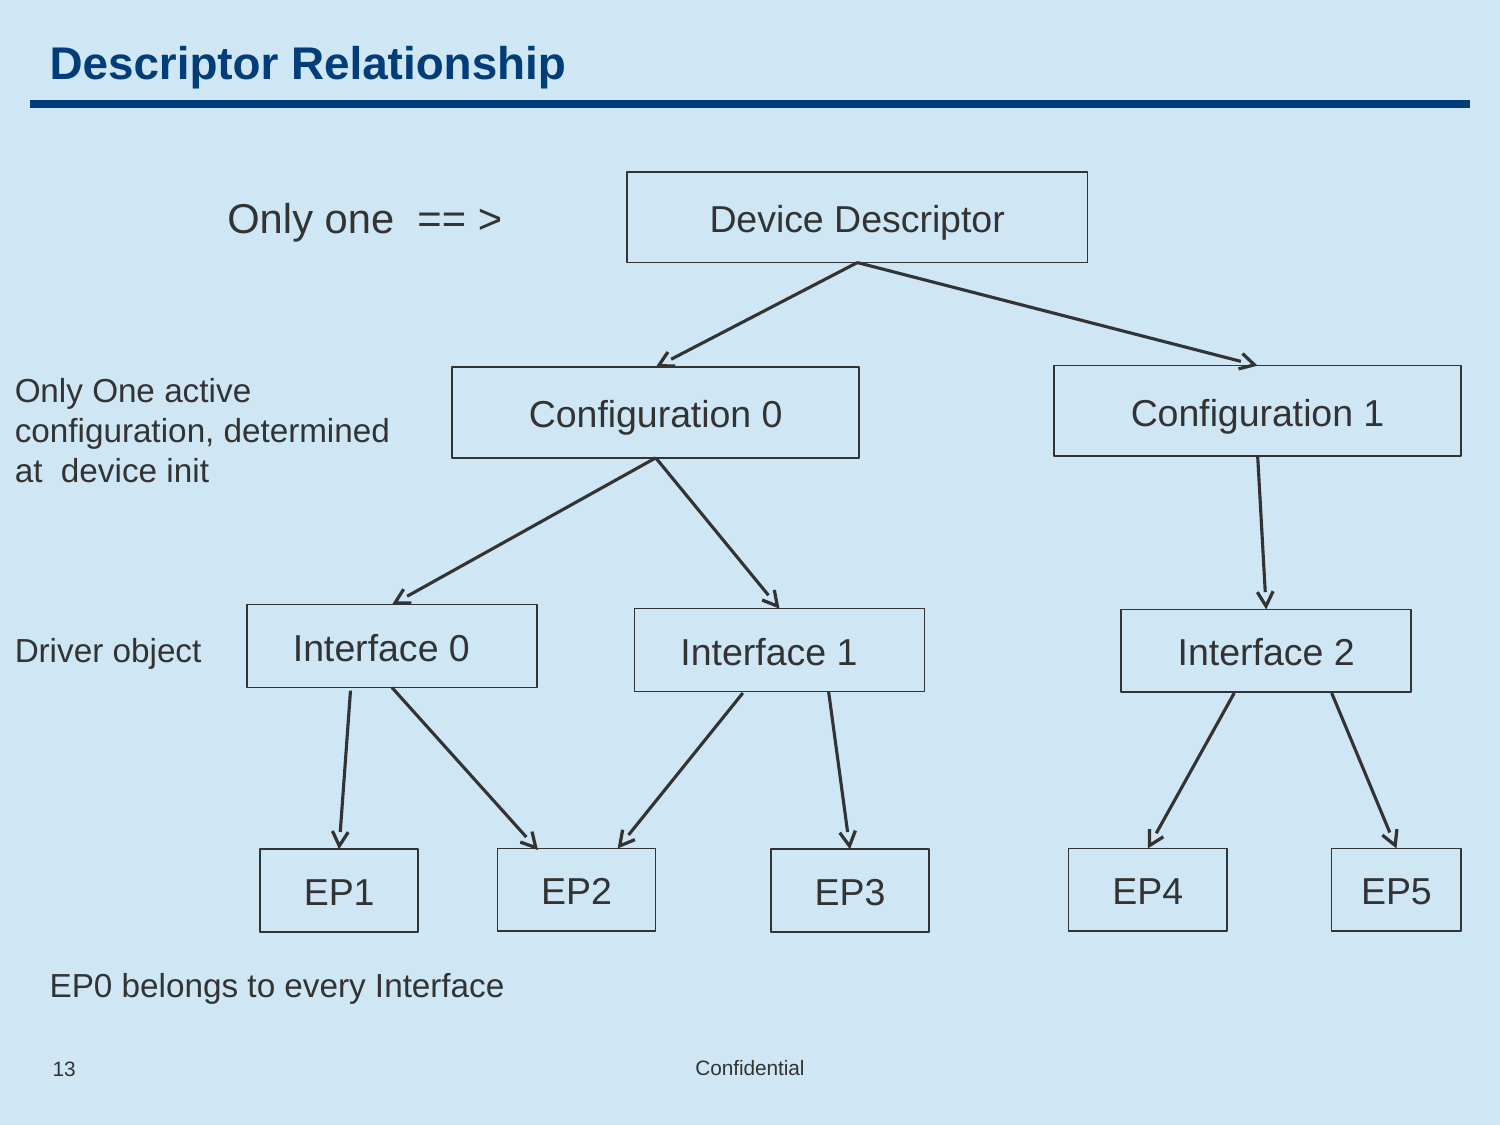

# Descriptor Relationship
Device Descriptor
Only one == >
Only One active configuration, determined at device init
Configuration 1
Configuration 0
Interface 0
Interface 1
Interface 2
Driver object
EP2
EP4
EP5
EP1
EP3
EP0 belongs to every Interface